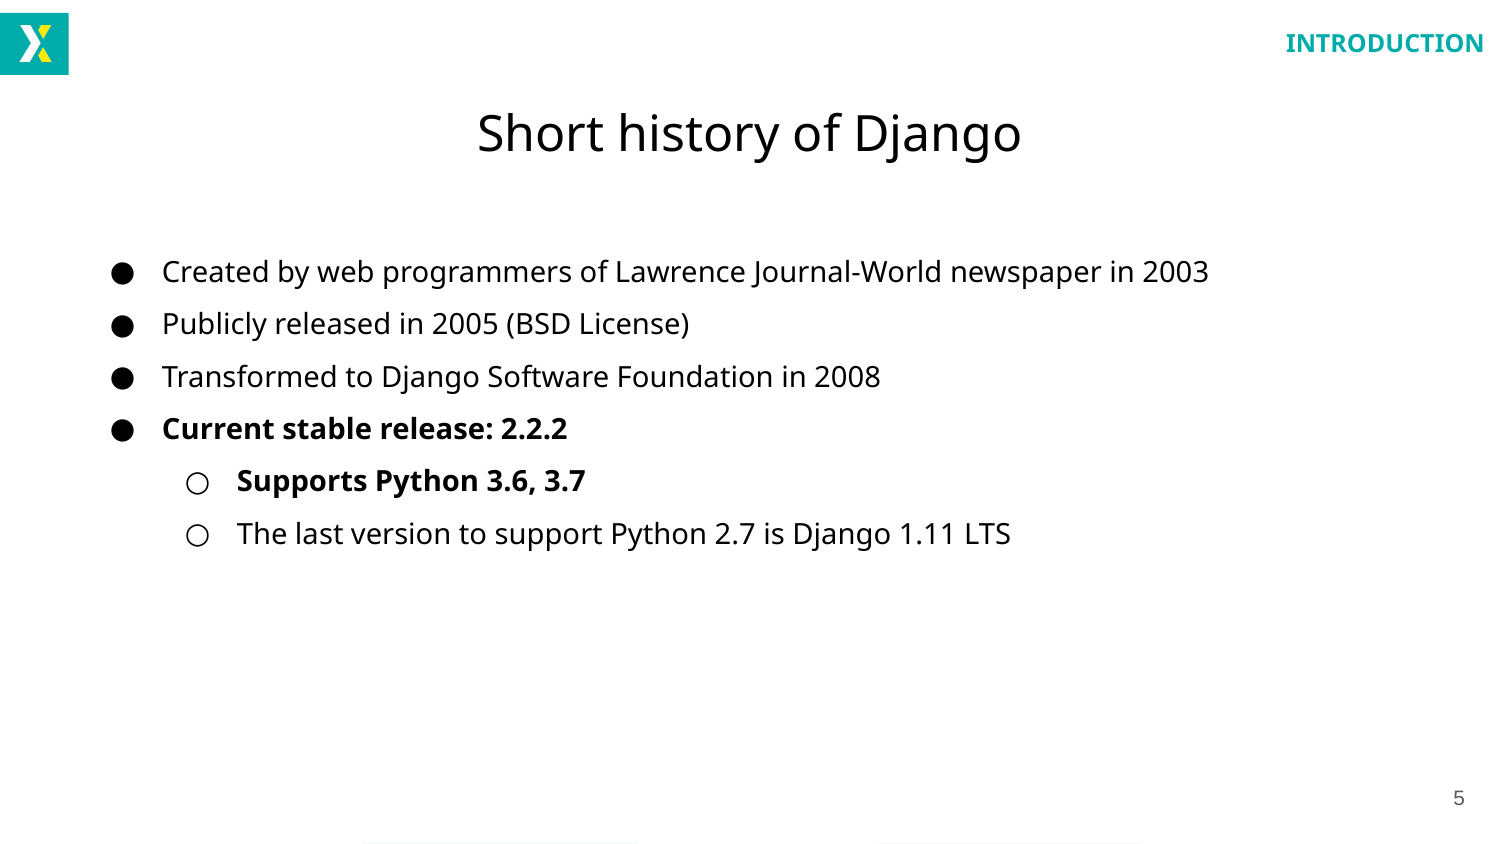

Short history of Django
Created by web programmers of Lawrence Journal-World newspaper in 2003
Publicly released in 2005 (BSD License)
Transformed to Django Software Foundation in 2008
Current stable release: 2.2.2
Supports Python 3.6, 3.7
The last version to support Python 2.7 is Django 1.11 LTS